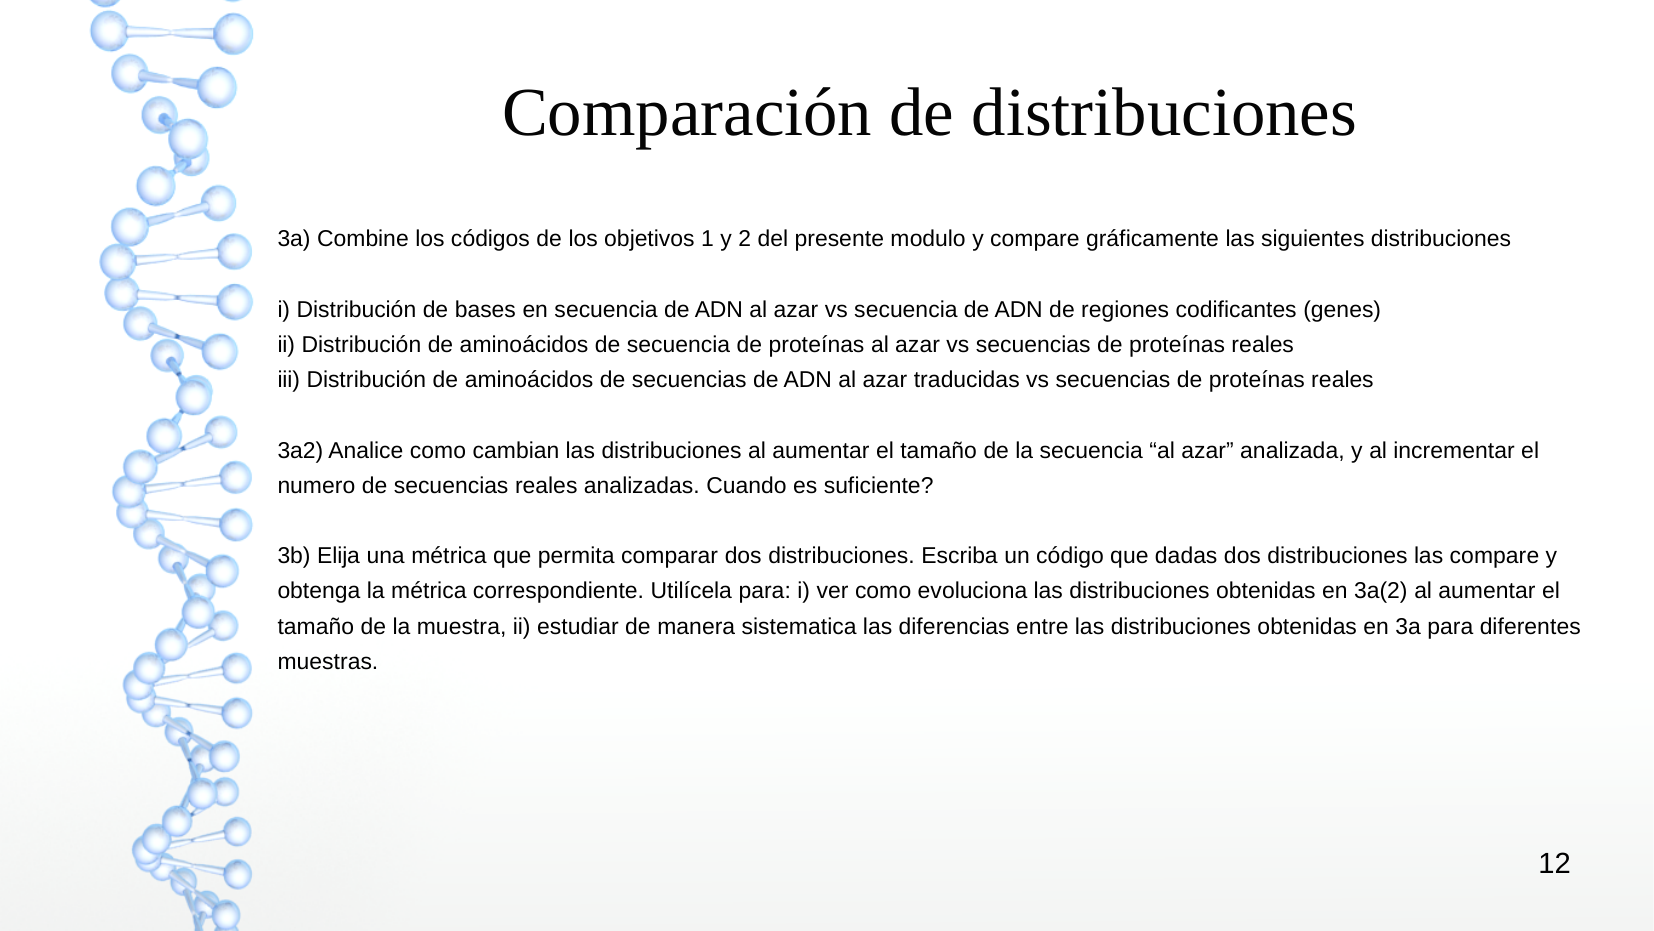

# Comparación de distribuciones
3a) Combine los códigos de los objetivos 1 y 2 del presente modulo y compare gráficamente las siguientes distribuciones
i) Distribución de bases en secuencia de ADN al azar vs secuencia de ADN de regiones codificantes (genes)
ii) Distribución de aminoácidos de secuencia de proteínas al azar vs secuencias de proteínas reales
iii) Distribución de aminoácidos de secuencias de ADN al azar traducidas vs secuencias de proteínas reales
3a2) Analice como cambian las distribuciones al aumentar el tamaño de la secuencia “al azar” analizada, y al incrementar el numero de secuencias reales analizadas. Cuando es suficiente?
3b) Elija una métrica que permita comparar dos distribuciones. Escriba un código que dadas dos distribuciones las compare y obtenga la métrica correspondiente. Utilícela para: i) ver como evoluciona las distribuciones obtenidas en 3a(2) al aumentar el tamaño de la muestra, ii) estudiar de manera sistematica las diferencias entre las distribuciones obtenidas en 3a para diferentes muestras.
12